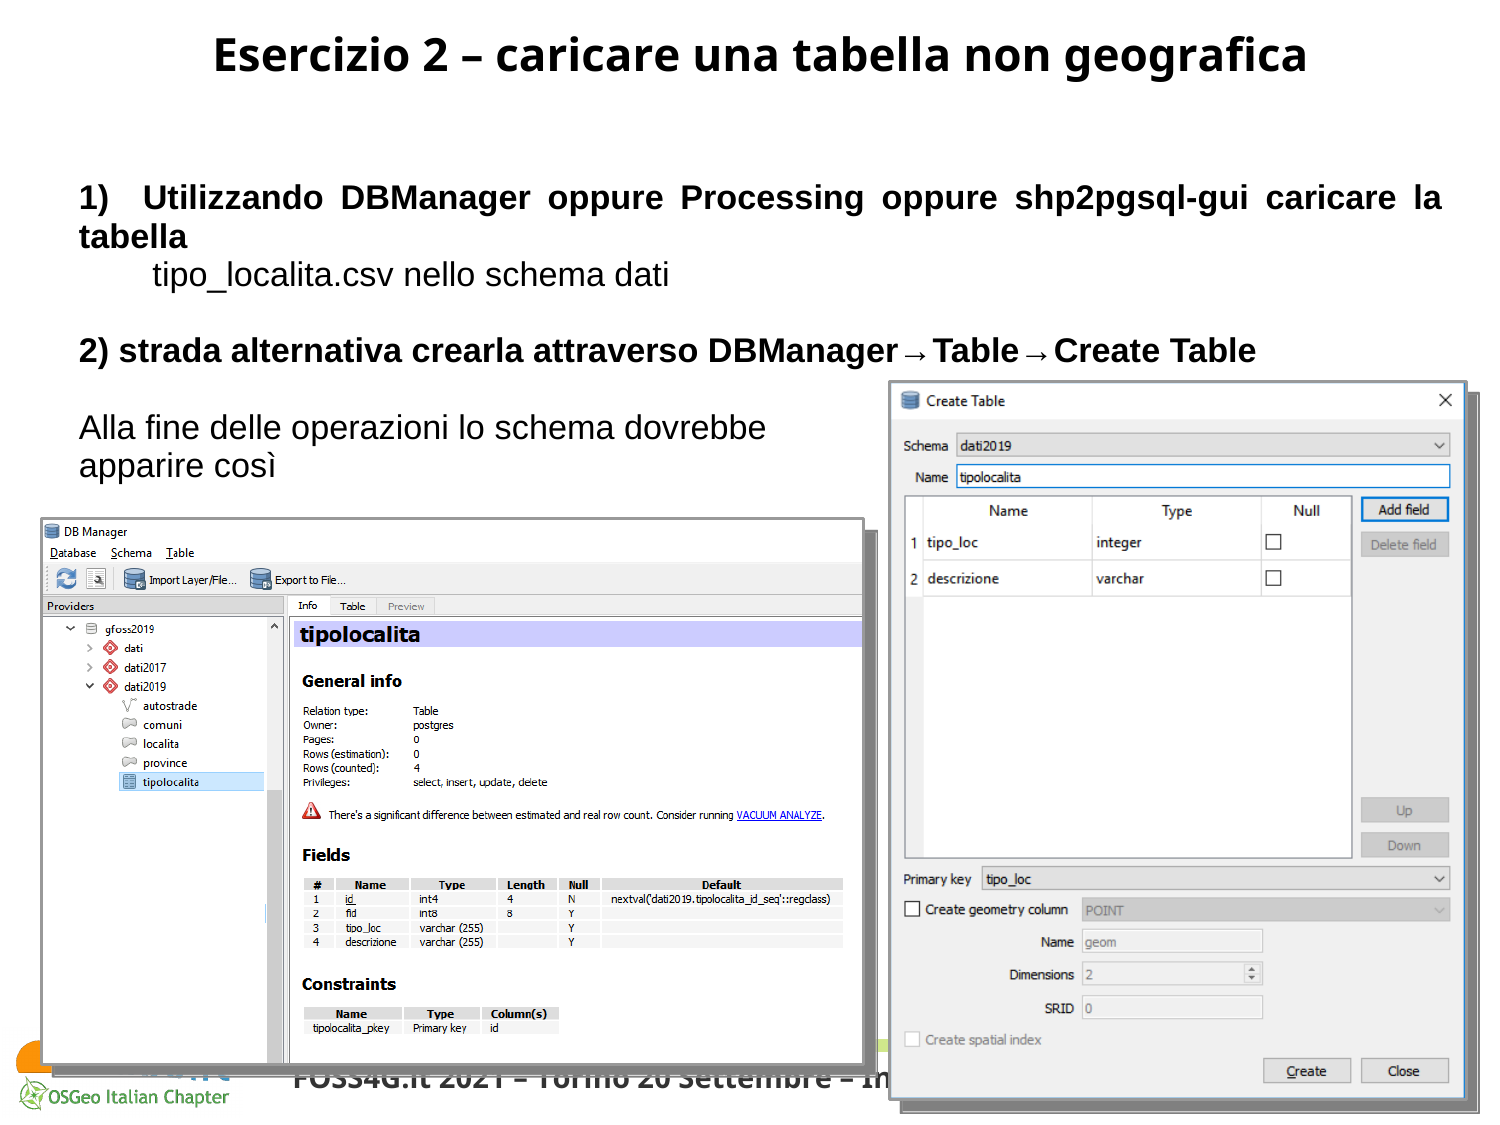

# Esercizio 2 – caricare una tabella non geografica
1) Utilizzando DBManager oppure Processing oppure shp2pgsql-gui caricare la tabella
tipo_localita.csv nello schema dati
2) strada alternativa crearla attraverso DBManager→Table→Create Table
Alla fine delle operazioni lo schema dovrebbe
apparire così